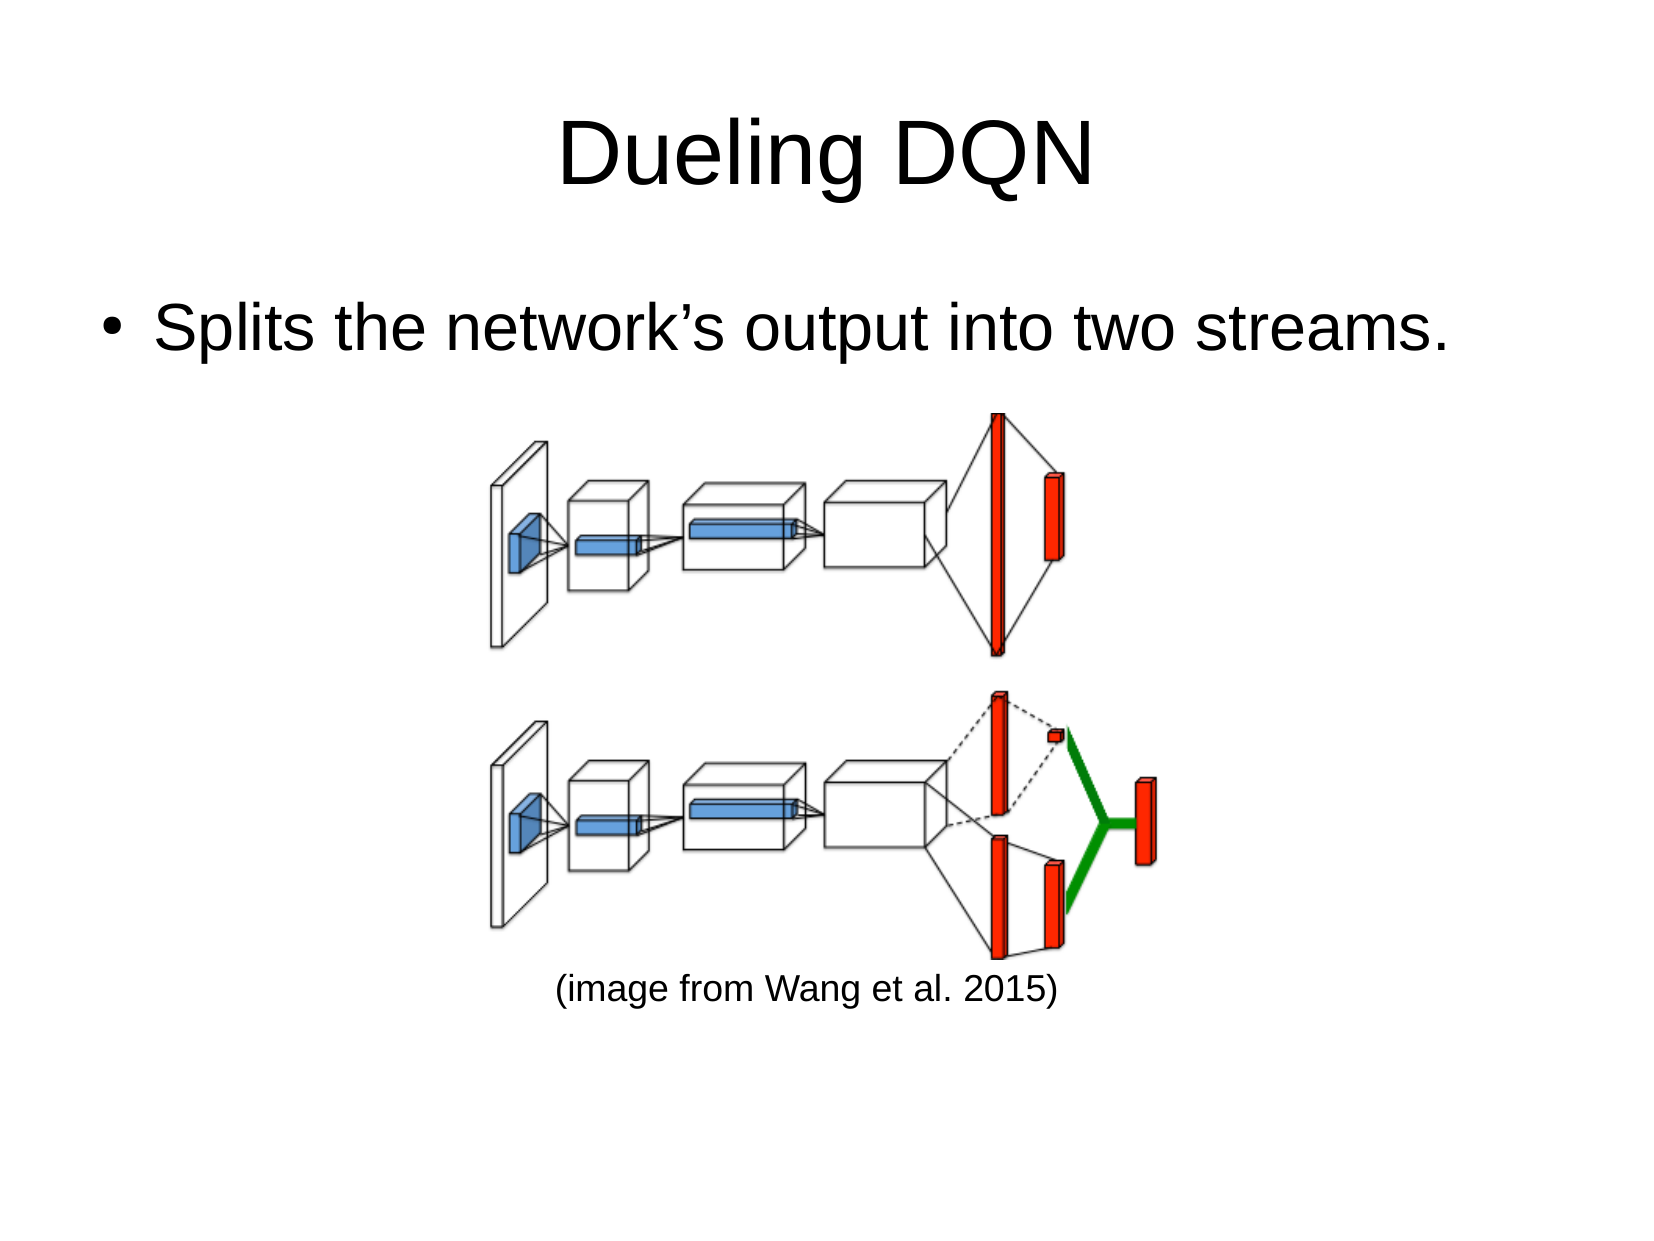

# Dueling DQN
Splits the network’s output into two streams.
(image from Wang et al. 2015)